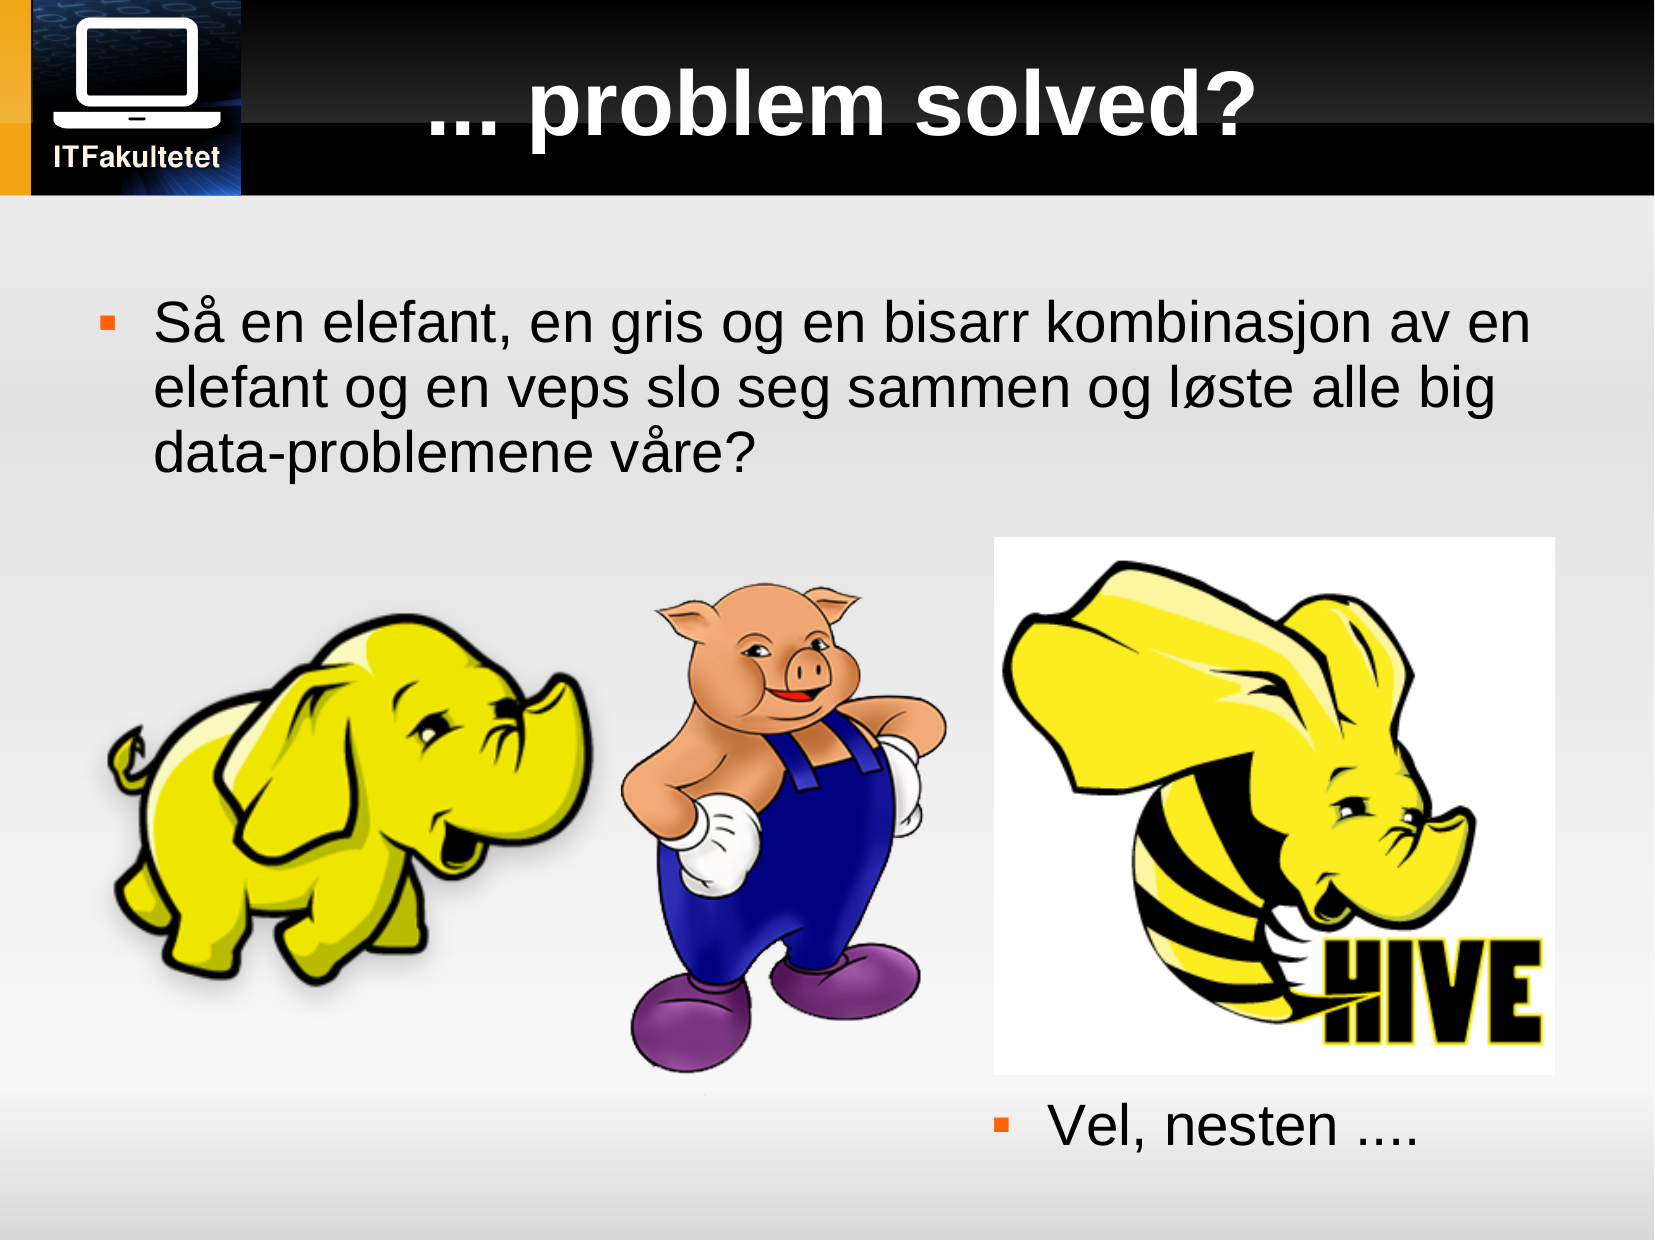

... problem solved?
Så en elefant, en gris og en bisarr kombinasjon av en

elefant og en veps slo seg sammen og løste alle big
data-problemene våre?
Vel, nesten ....
